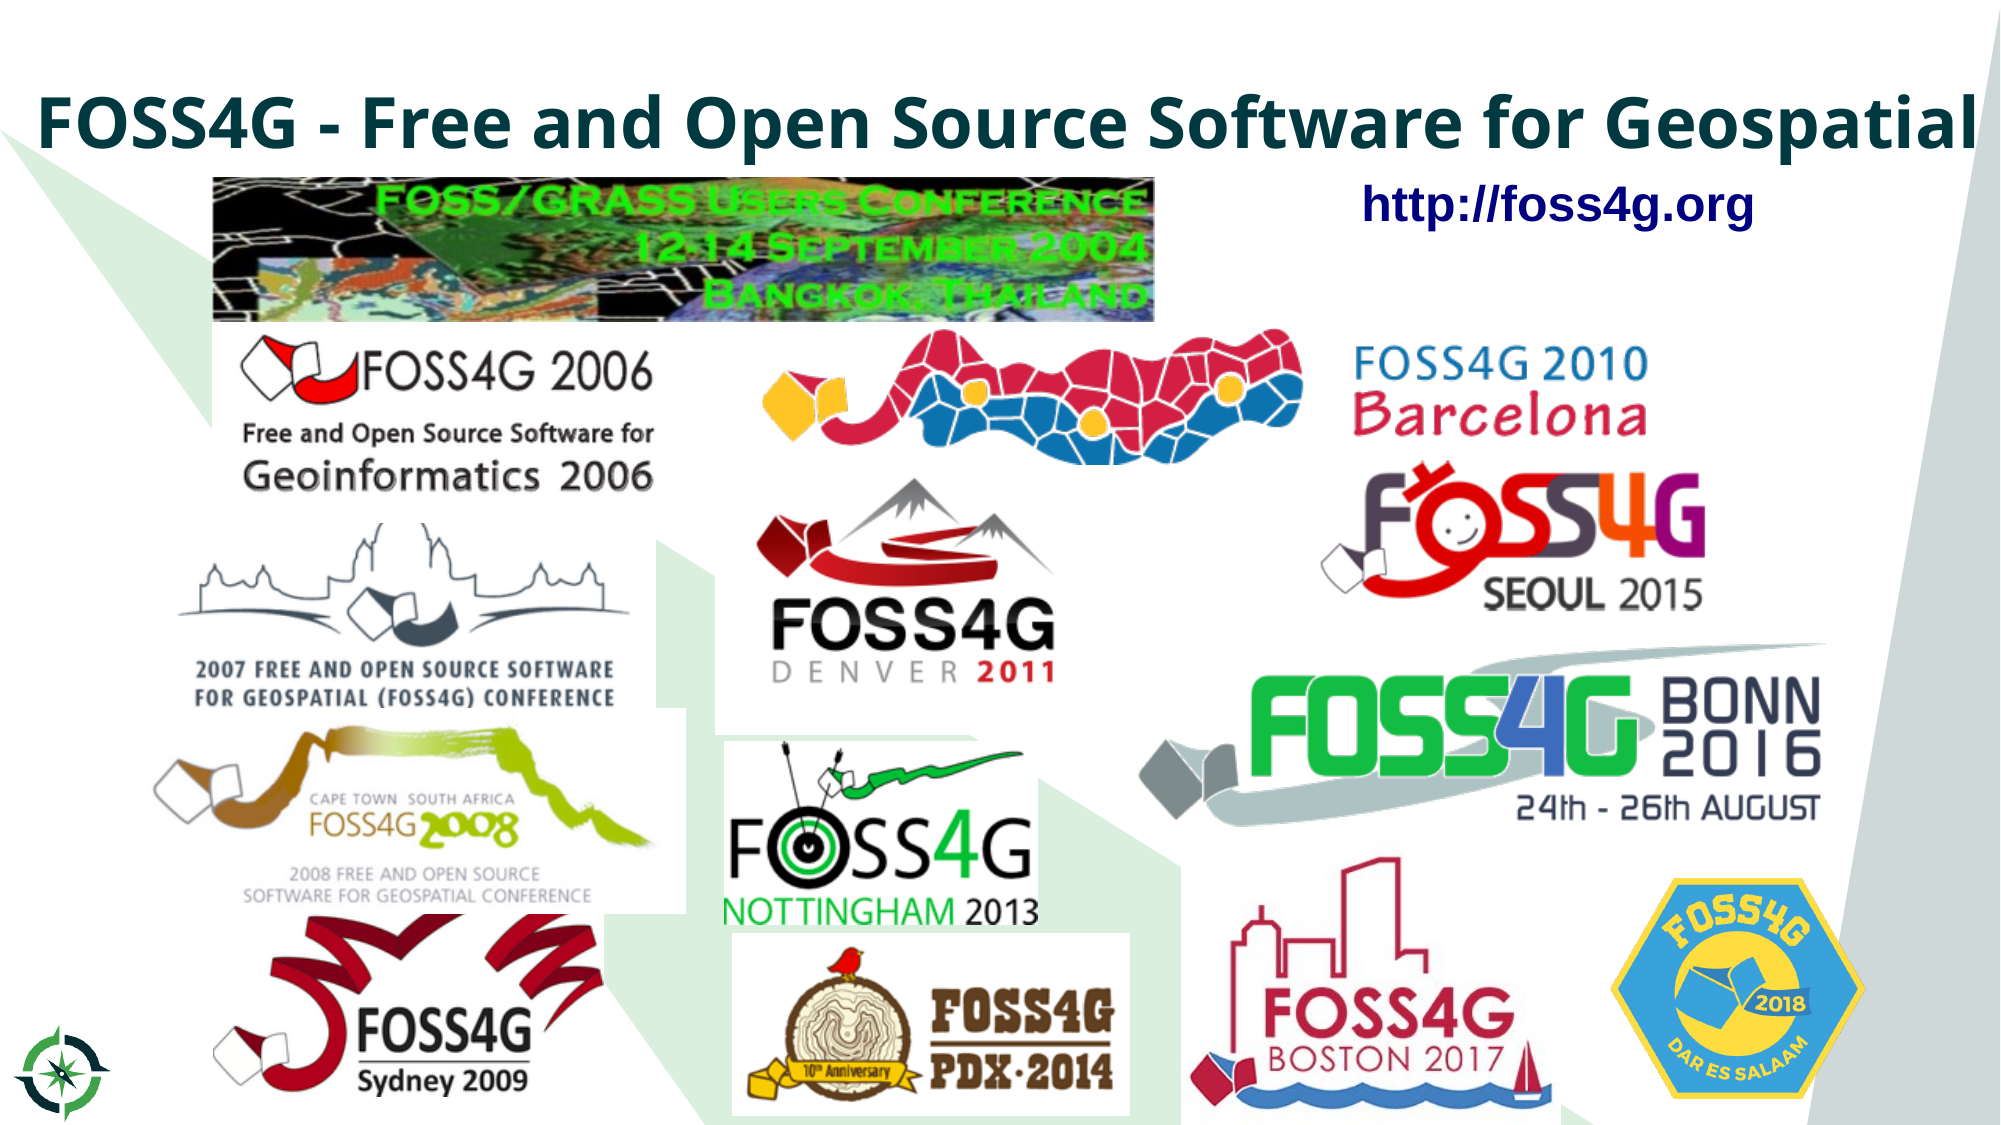

# FOSS4G - Free and Open Source Software for Geospatial
http://foss4g.org